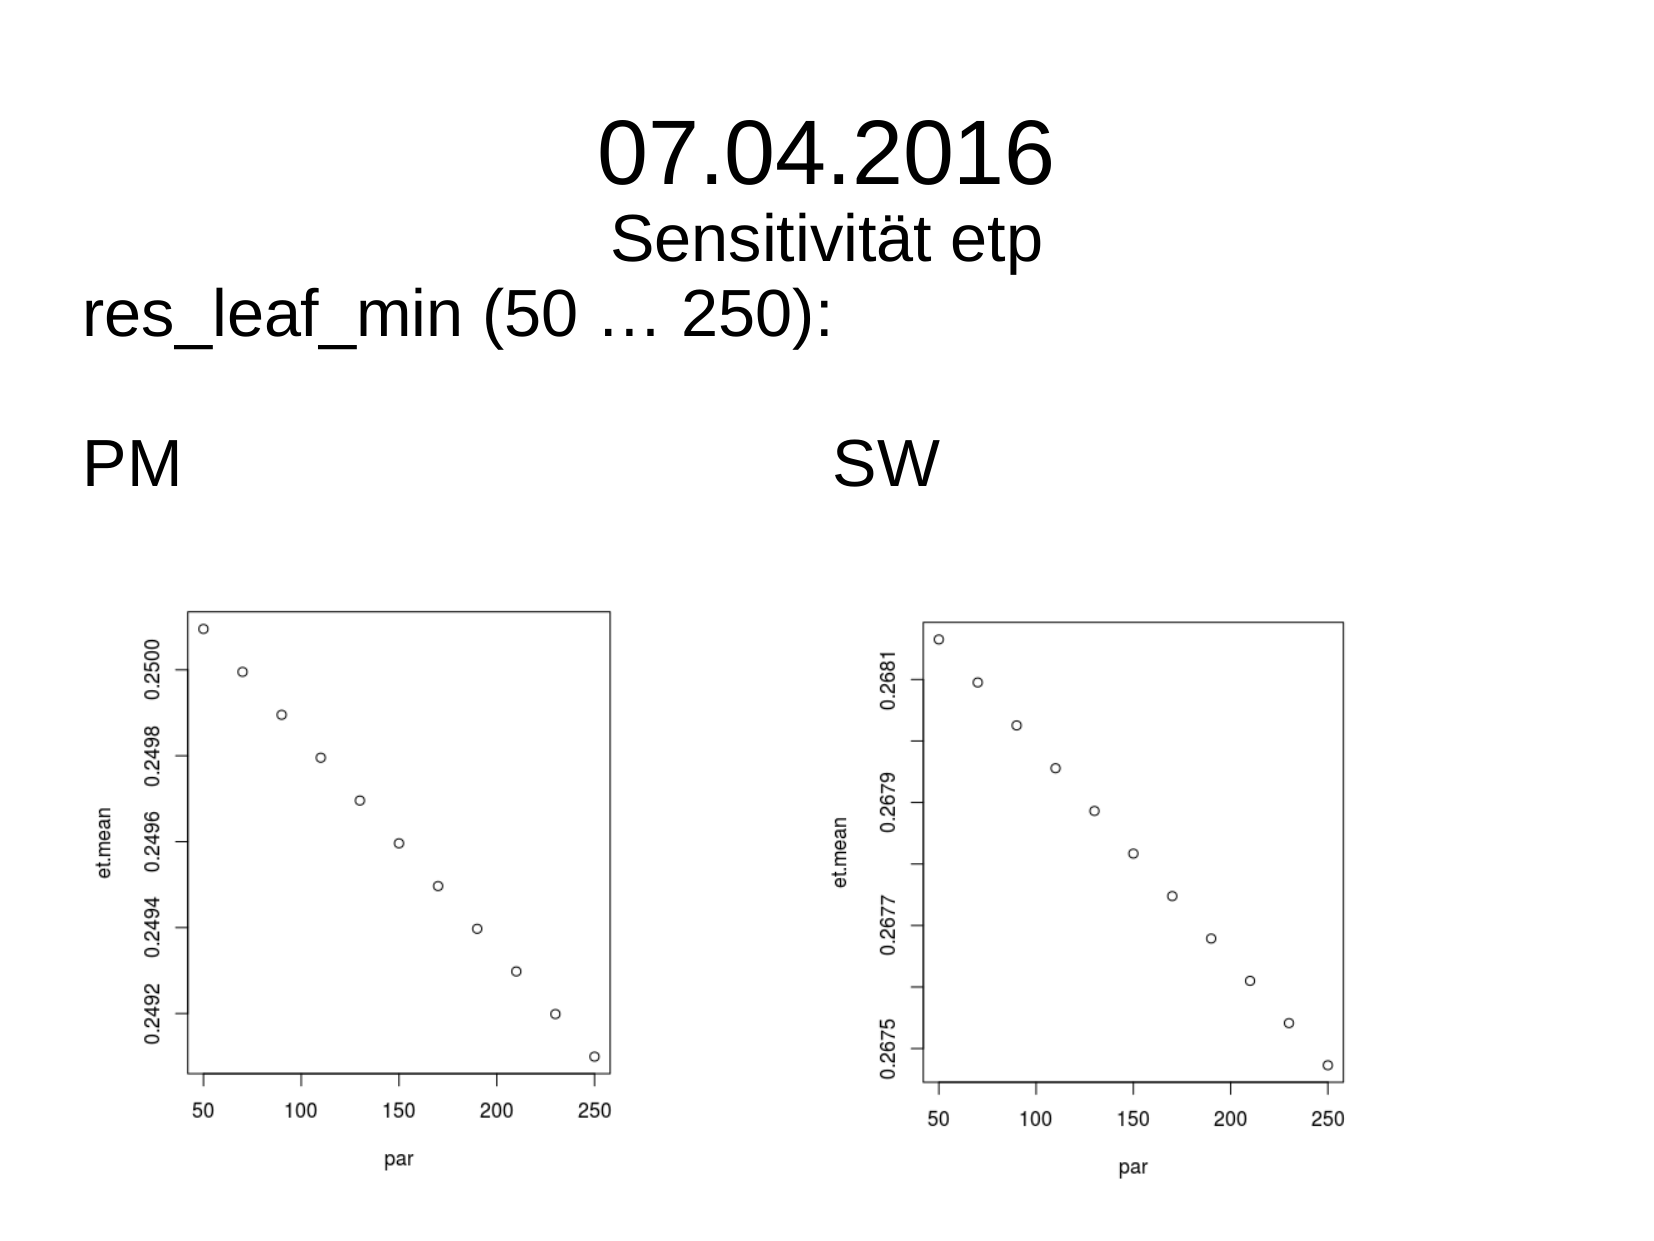

# 07.04.2016
Sensitivität etp
res_leaf_min (50 … 250):
PM									SW